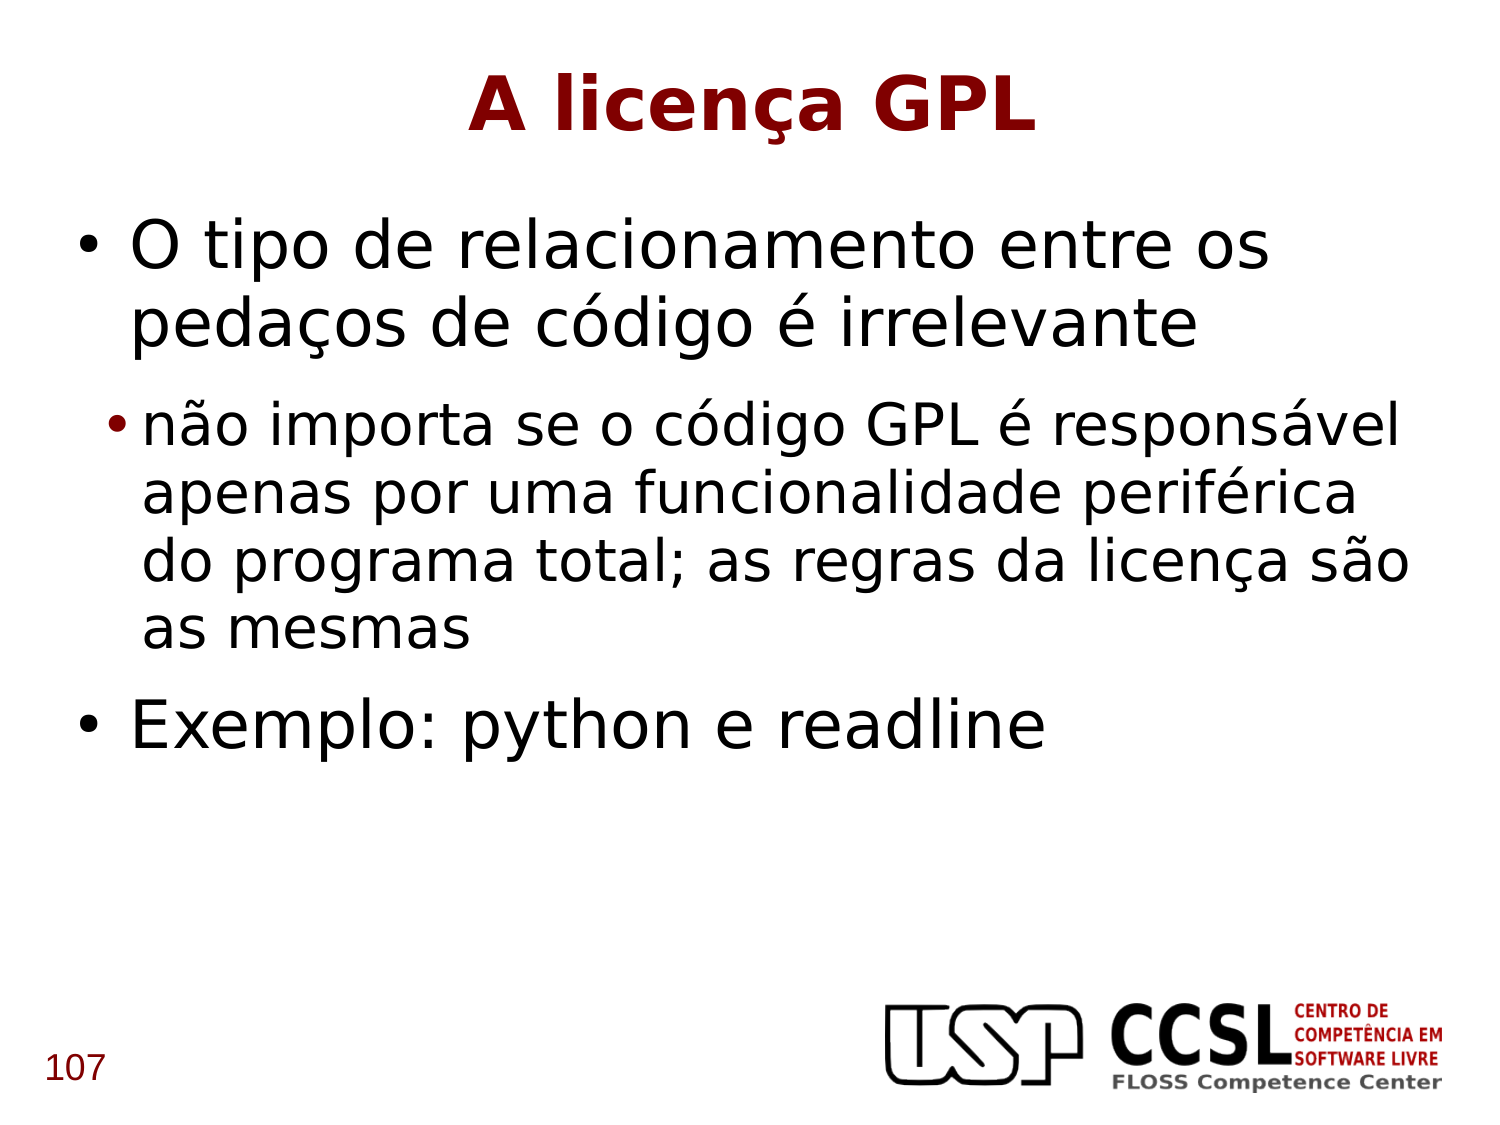

# A licença GPL
O tipo de relacionamento entre os pedaços de código é irrelevante
não importa se o código GPL é responsável apenas por uma funcionalidade periférica do programa total; as regras da licença são as mesmas
Exemplo: python e readline